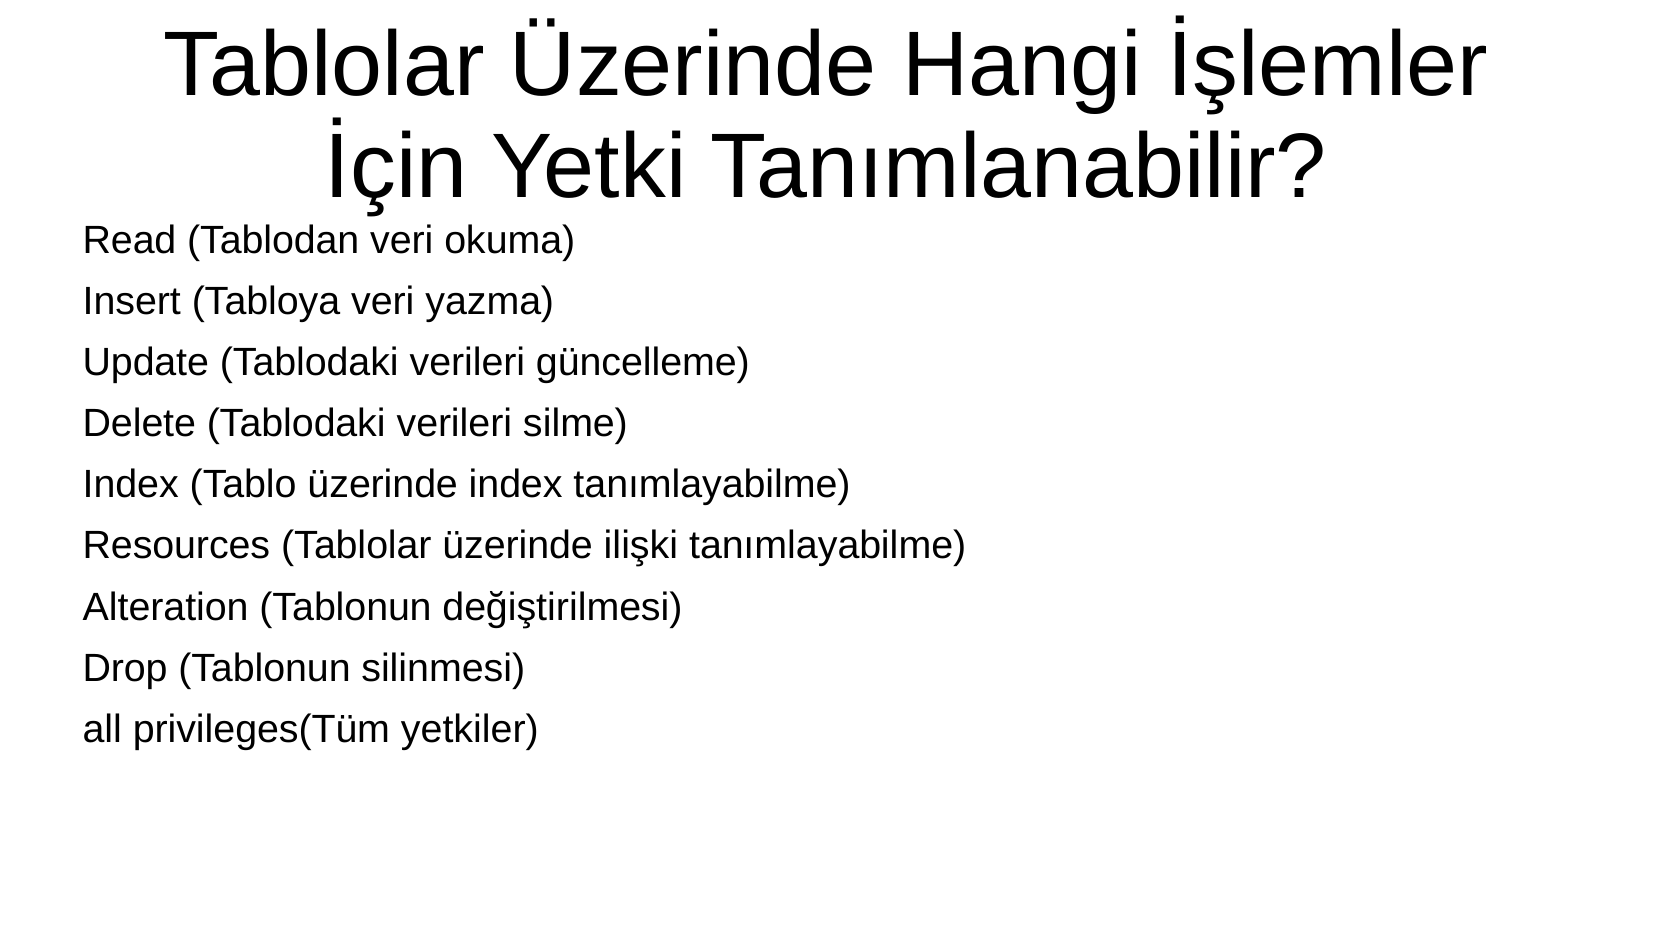

# Tablolar Üzerinde Hangi İşlemler İçin Yetki Tanımlanabilir?
Read (Tablodan veri okuma)
Insert (Tabloya veri yazma)
Update (Tablodaki verileri güncelleme)
Delete (Tablodaki verileri silme)
Index (Tablo üzerinde index tanımlayabilme)
Resources (Tablolar üzerinde ilişki tanımlayabilme)
Alteration (Tablonun değiştirilmesi)
Drop (Tablonun silinmesi)
all privileges(Tüm yetkiler)